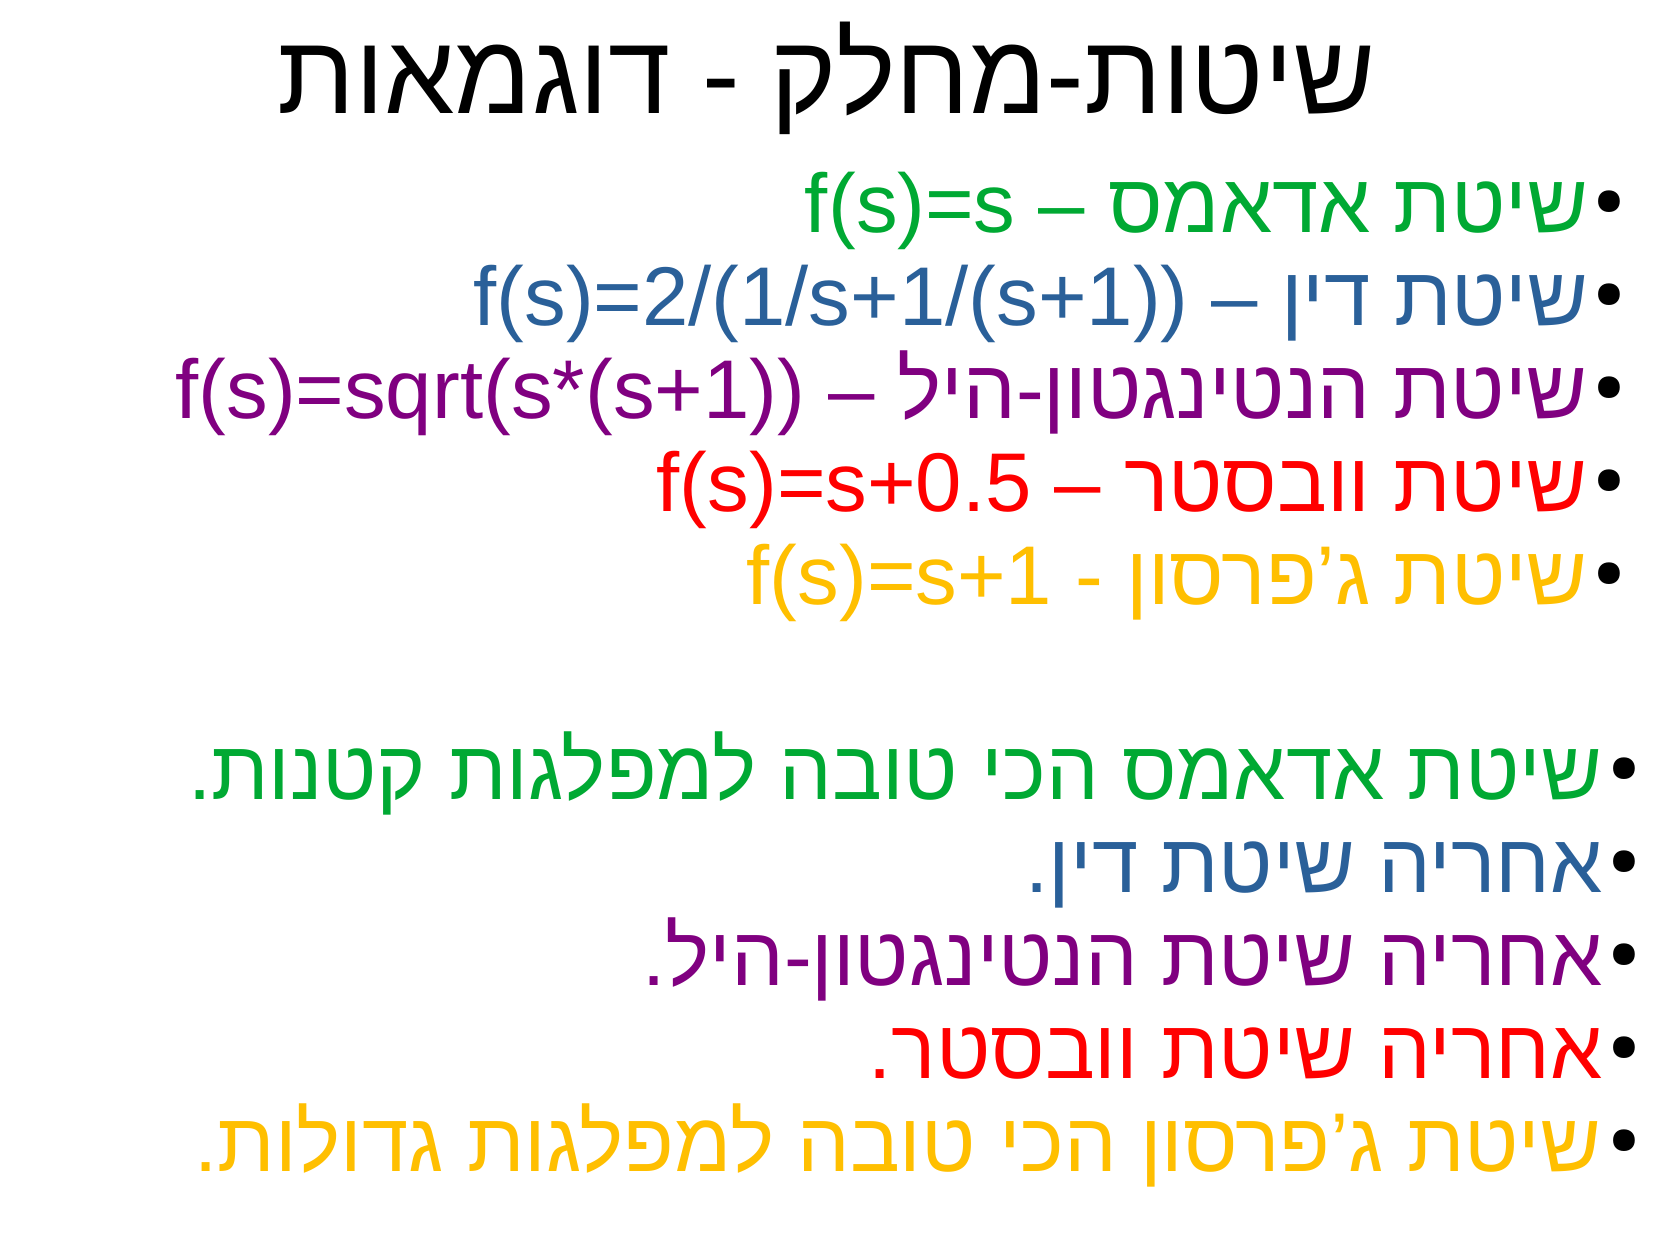

# שיטות-מחלק - דוגמאות
שיטת אדאמס – f(s)=s
שיטת דין – f(s)=2/(1/s+1/(s+1))
שיטת הנטינגטון-היל – f(s)=sqrt(s*(s+1))
שיטת וובסטר – f(s)=s+0.5
שיטת ג’פרסון - f(s)=s+1
שיטת אדאמס הכי טובה למפלגות קטנות.
אחריה שיטת דין.
אחריה שיטת הנטינגטון-היל.
אחריה שיטת וובסטר.
שיטת ג’פרסון הכי טובה למפלגות גדולות.